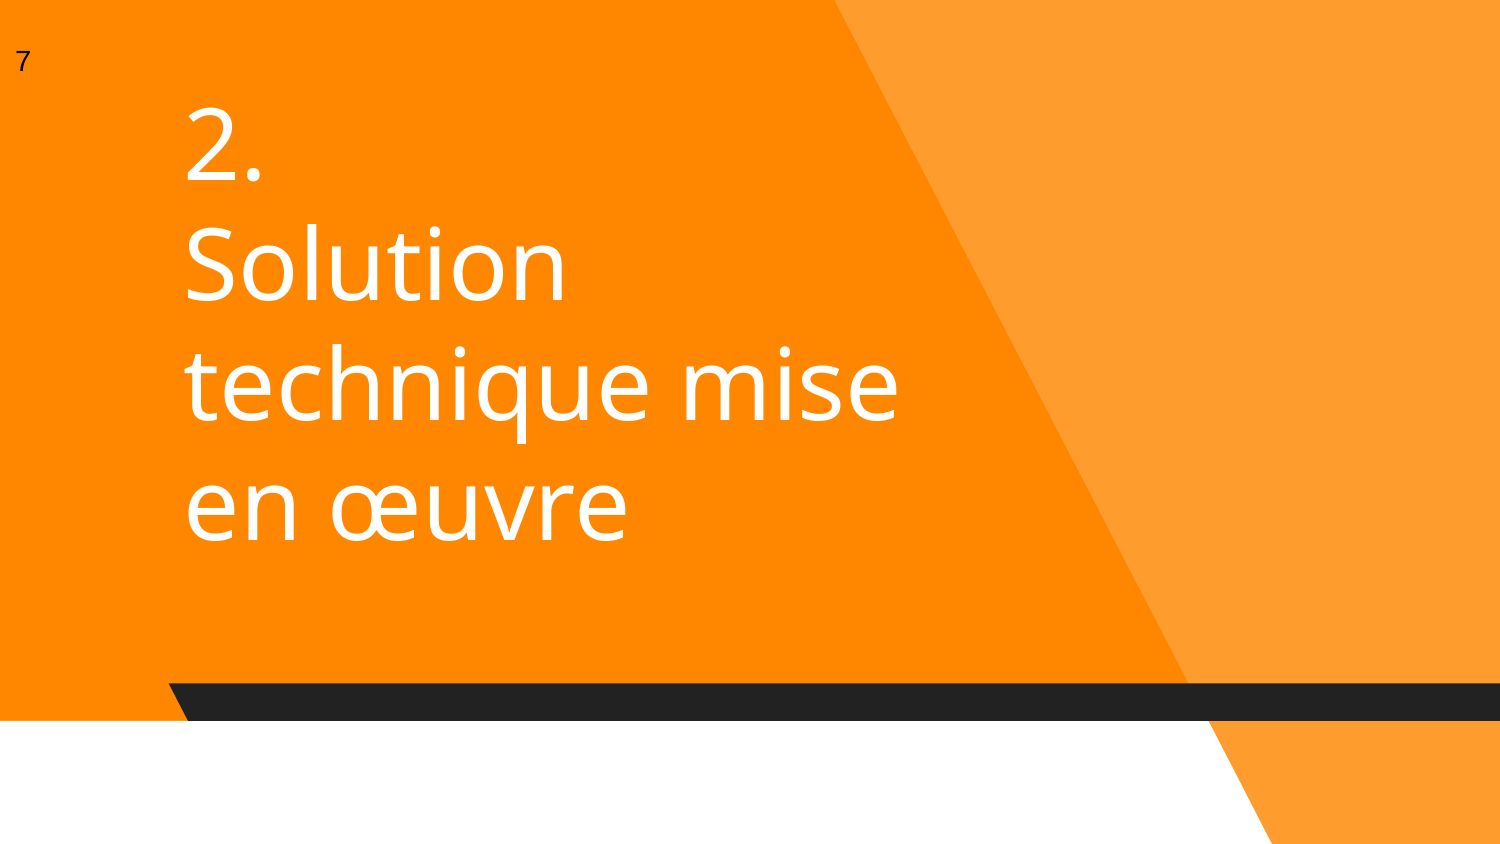

# 2. Solution technique mise en œuvre